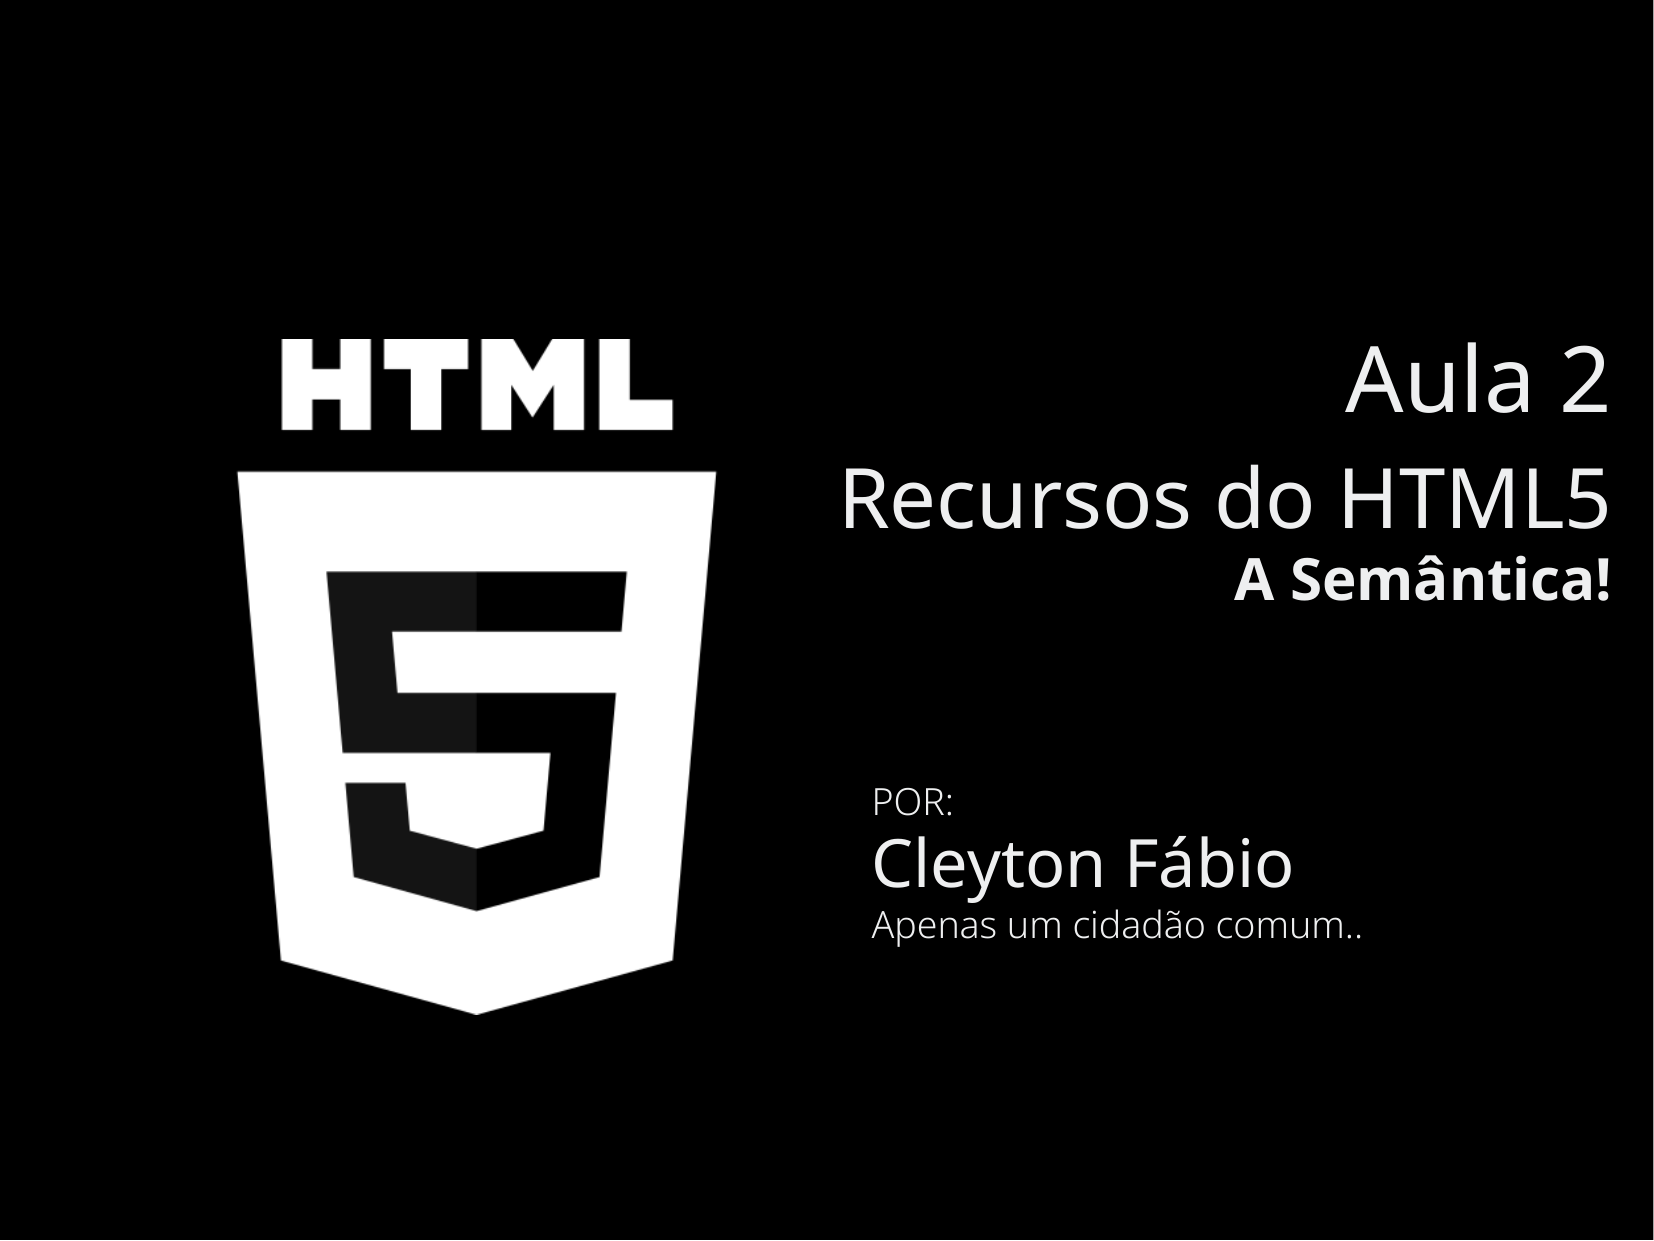

# Aula 2 Recursos do HTML5
A Semântica!
POR:
Cleyton Fábio
Apenas um cidadão comum..